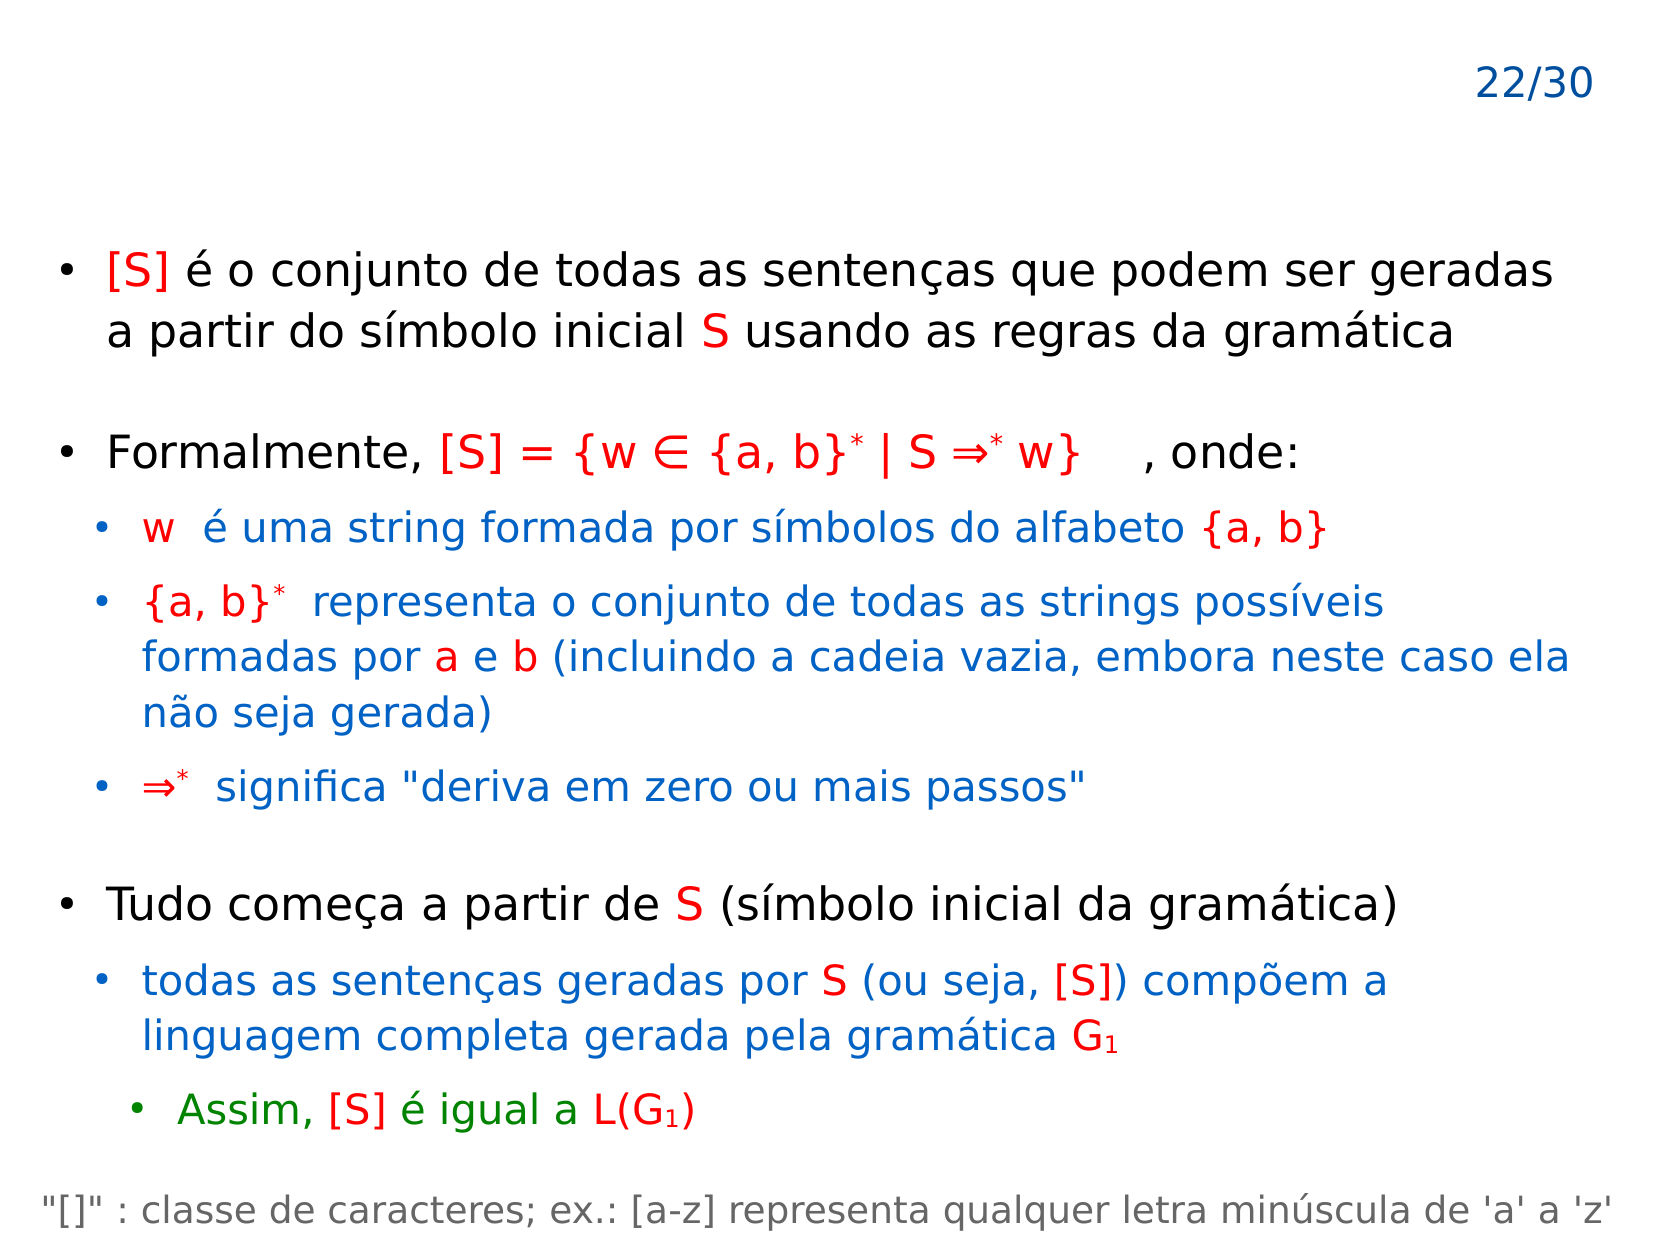

#
22
[S] é o conjunto de todas as sentenças que podem ser geradas a partir do símbolo inicial S usando as regras da gramática
Formalmente, [S] = {w ∈ {a, b}* | S ⇒* w} , onde:
w é uma string formada por símbolos do alfabeto {a, b}
{a, b}* representa o conjunto de todas as strings possíveis formadas por a e b (incluindo a cadeia vazia, embora neste caso ela não seja gerada)
⇒* significa "deriva em zero ou mais passos"
Tudo começa a partir de S (símbolo inicial da gramática)
todas as sentenças geradas por S (ou seja, [S]) compõem a linguagem completa gerada pela gramática G1
Assim, [S] é igual a L(G1)
"[]" : classe de caracteres; ex.: [a-z] representa qualquer letra minúscula de 'a' a 'z'